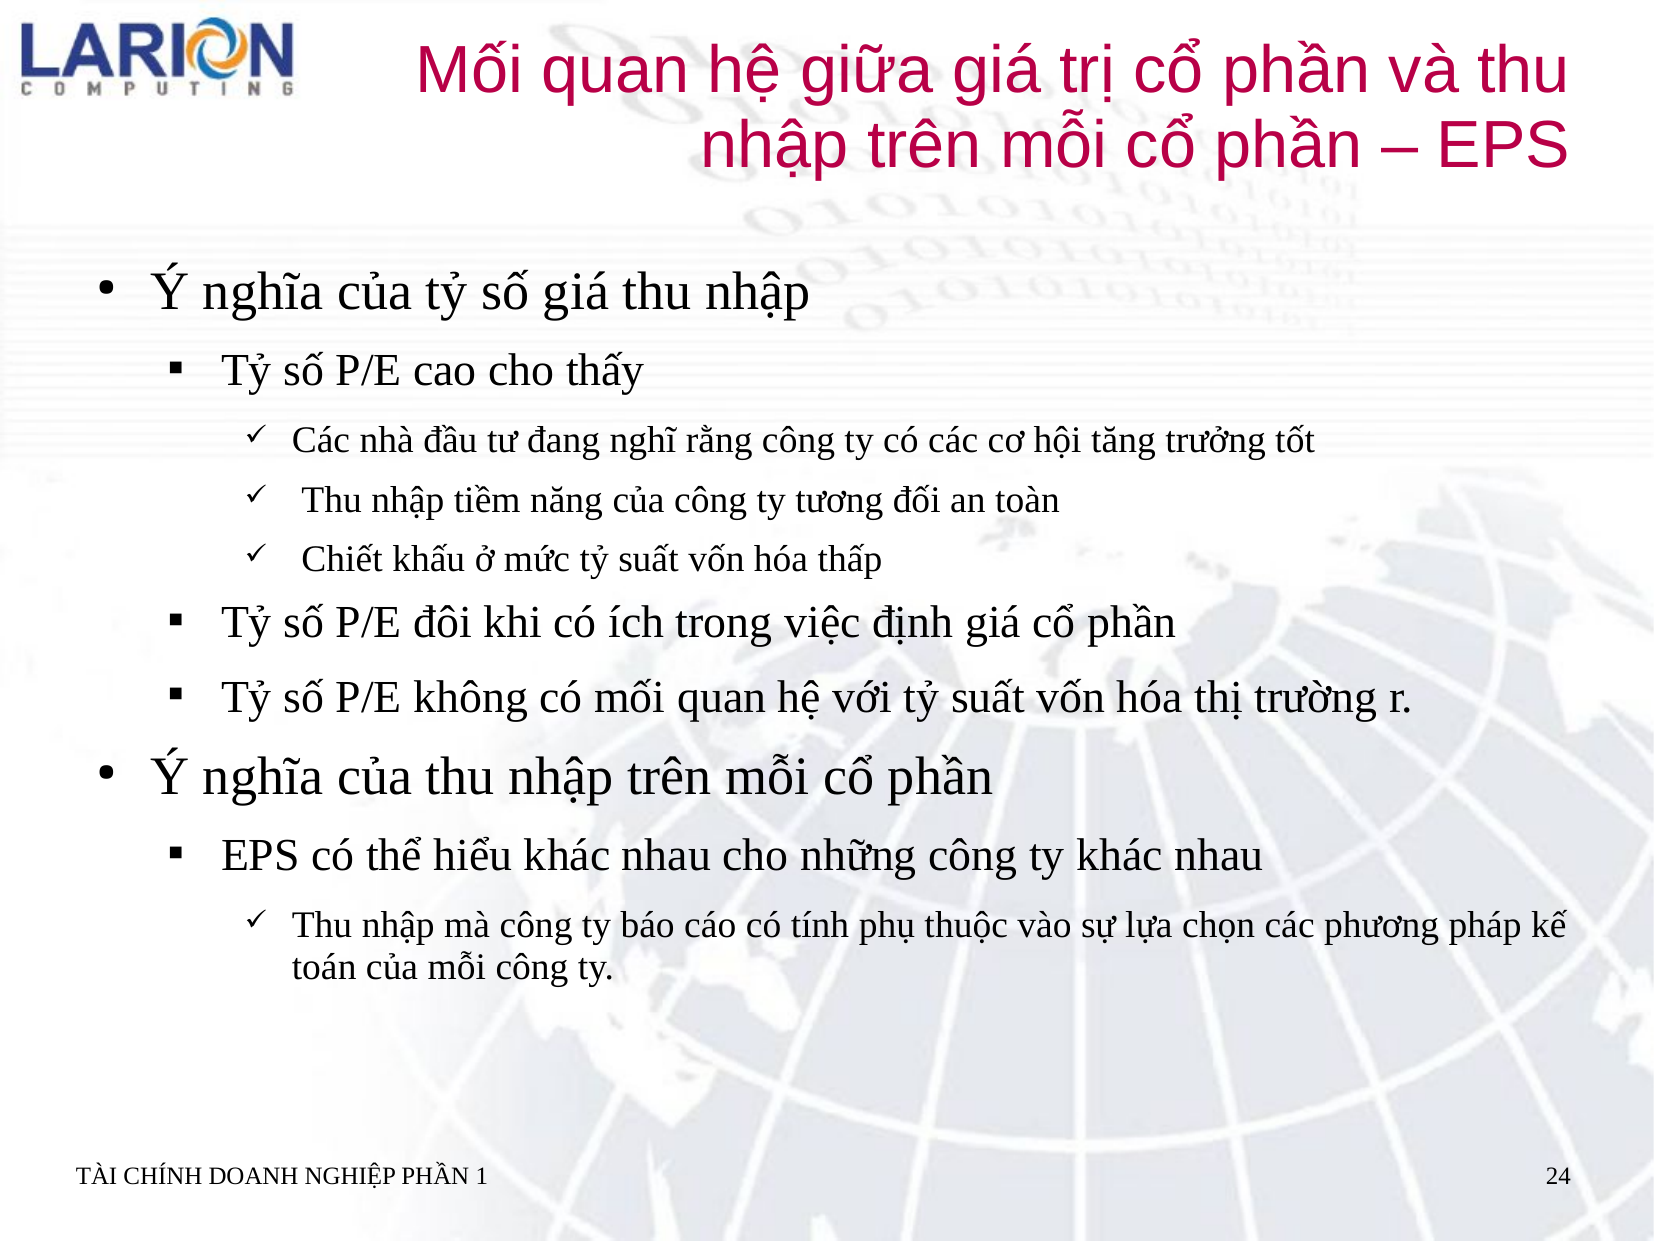

# Mối quan hệ giữa giá trị cổ phần và thu nhập trên mỗi cổ phần – EPS
Ý nghĩa của tỷ số giá thu nhập
Tỷ số P/E cao cho thấy
Các nhà đầu tư đang nghĩ rằng công ty có các cơ hội tăng trưởng tốt
 Thu nhập tiềm năng của công ty tương đối an toàn
 Chiết khấu ở mức tỷ suất vốn hóa thấp
Tỷ số P/E đôi khi có ích trong việc định giá cổ phần
Tỷ số P/E không có mối quan hệ với tỷ suất vốn hóa thị trường r.
Ý nghĩa của thu nhập trên mỗi cổ phần
EPS có thể hiểu khác nhau cho những công ty khác nhau
Thu nhập mà công ty báo cáo có tính phụ thuộc vào sự lựa chọn các phương pháp kế toán của mỗi công ty.
TÀI CHÍNH DOANH NGHIỆP PHẦN 1
24